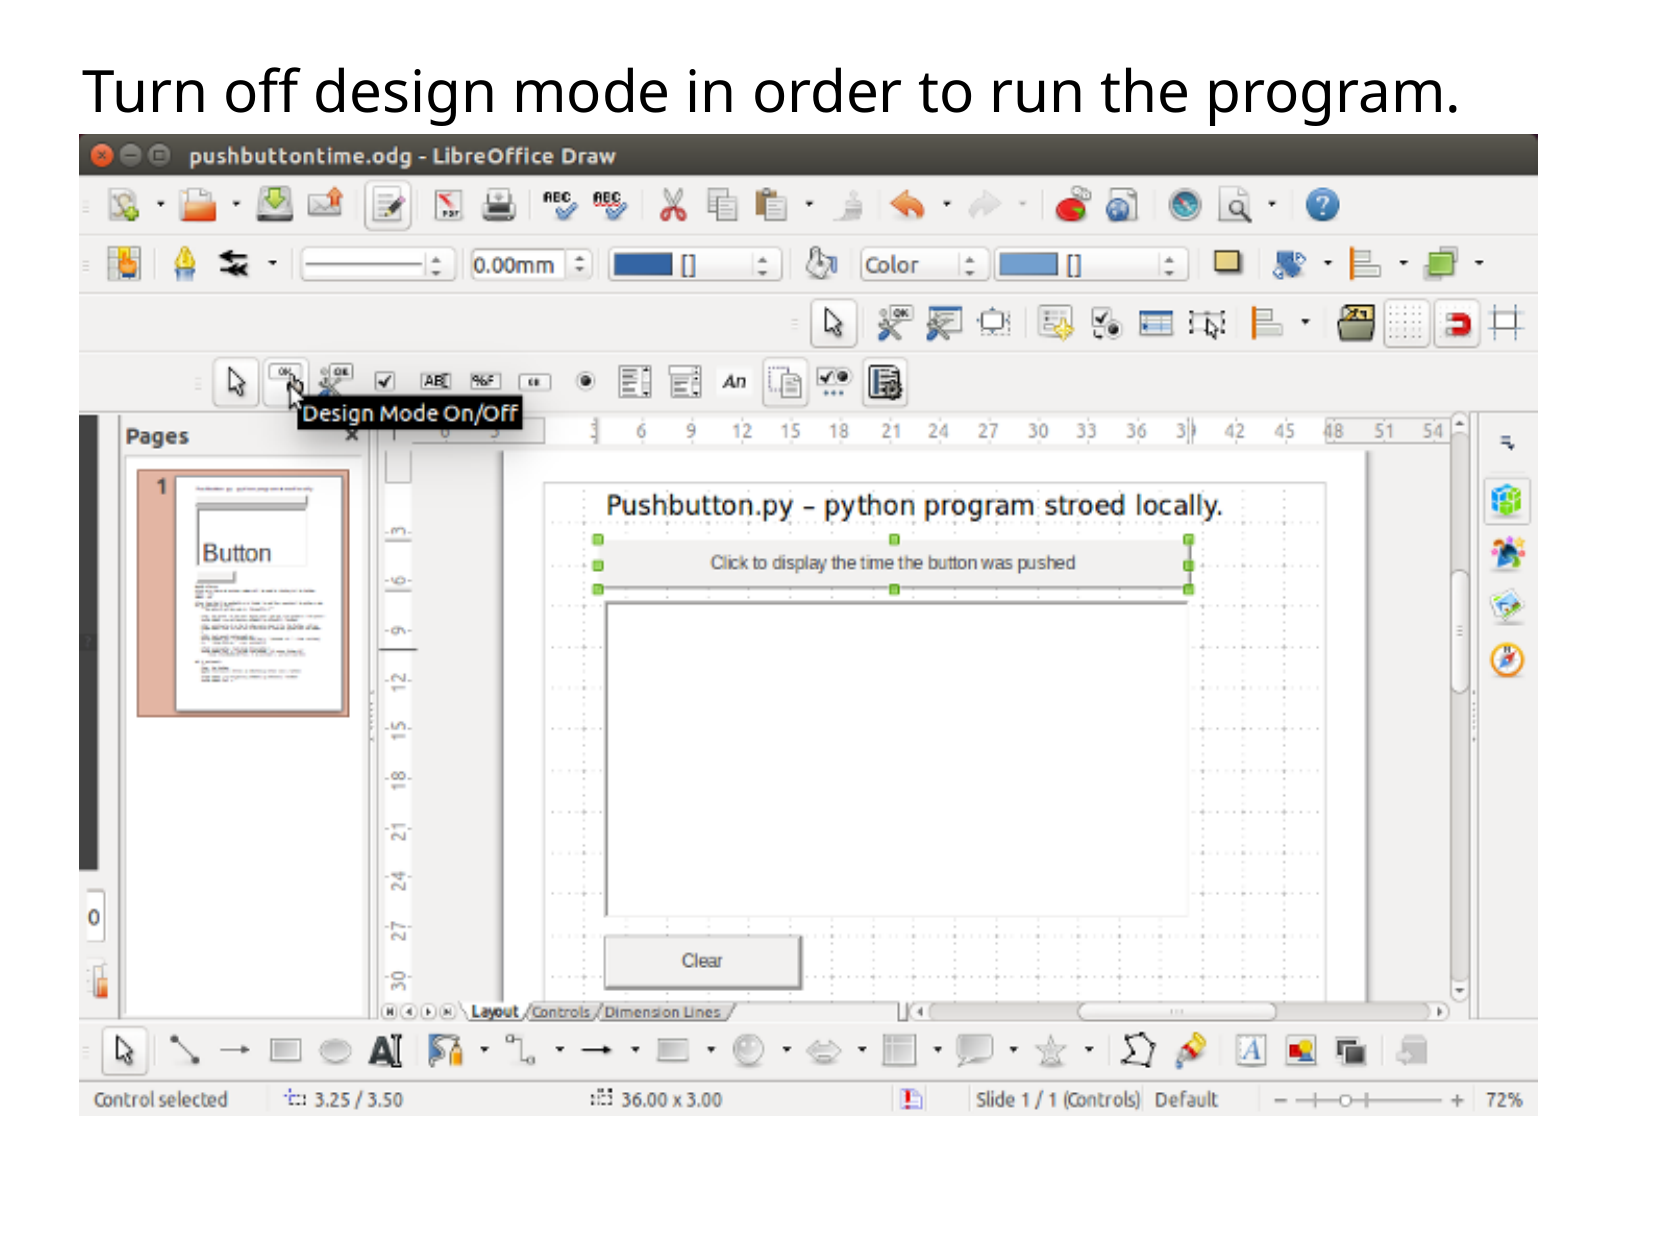

# Turn off design mode in order to run the program.